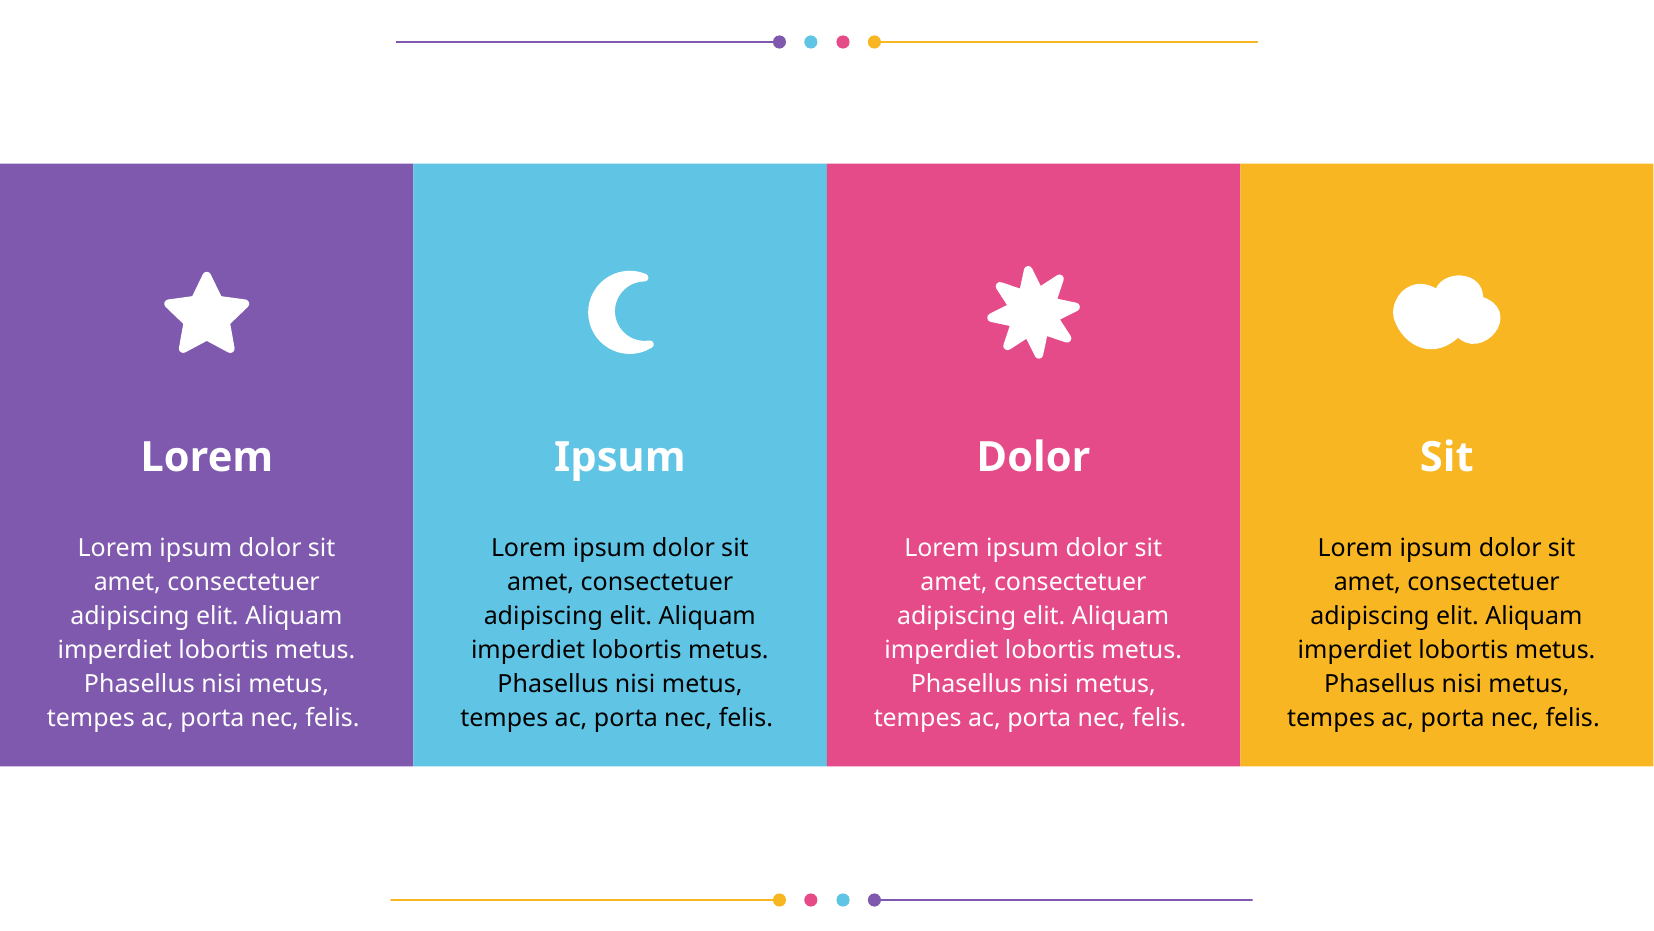

Lorem
Ipsum
Dolor
Sit
# Lorem ipsum dolor sit amet, consectetuer adipiscing elit. Aliquam imperdiet lobortis metus. Phasellus nisi metus, tempes ac, porta nec, felis.
Lorem ipsum dolor sit amet, consectetuer adipiscing elit. Aliquam imperdiet lobortis metus. Phasellus nisi metus, tempes ac, porta nec, felis.
Lorem ipsum dolor sit amet, consectetuer adipiscing elit. Aliquam imperdiet lobortis metus. Phasellus nisi metus, tempes ac, porta nec, felis.
Lorem ipsum dolor sit amet, consectetuer adipiscing elit. Aliquam imperdiet lobortis metus. Phasellus nisi metus, tempes ac, porta nec, felis.